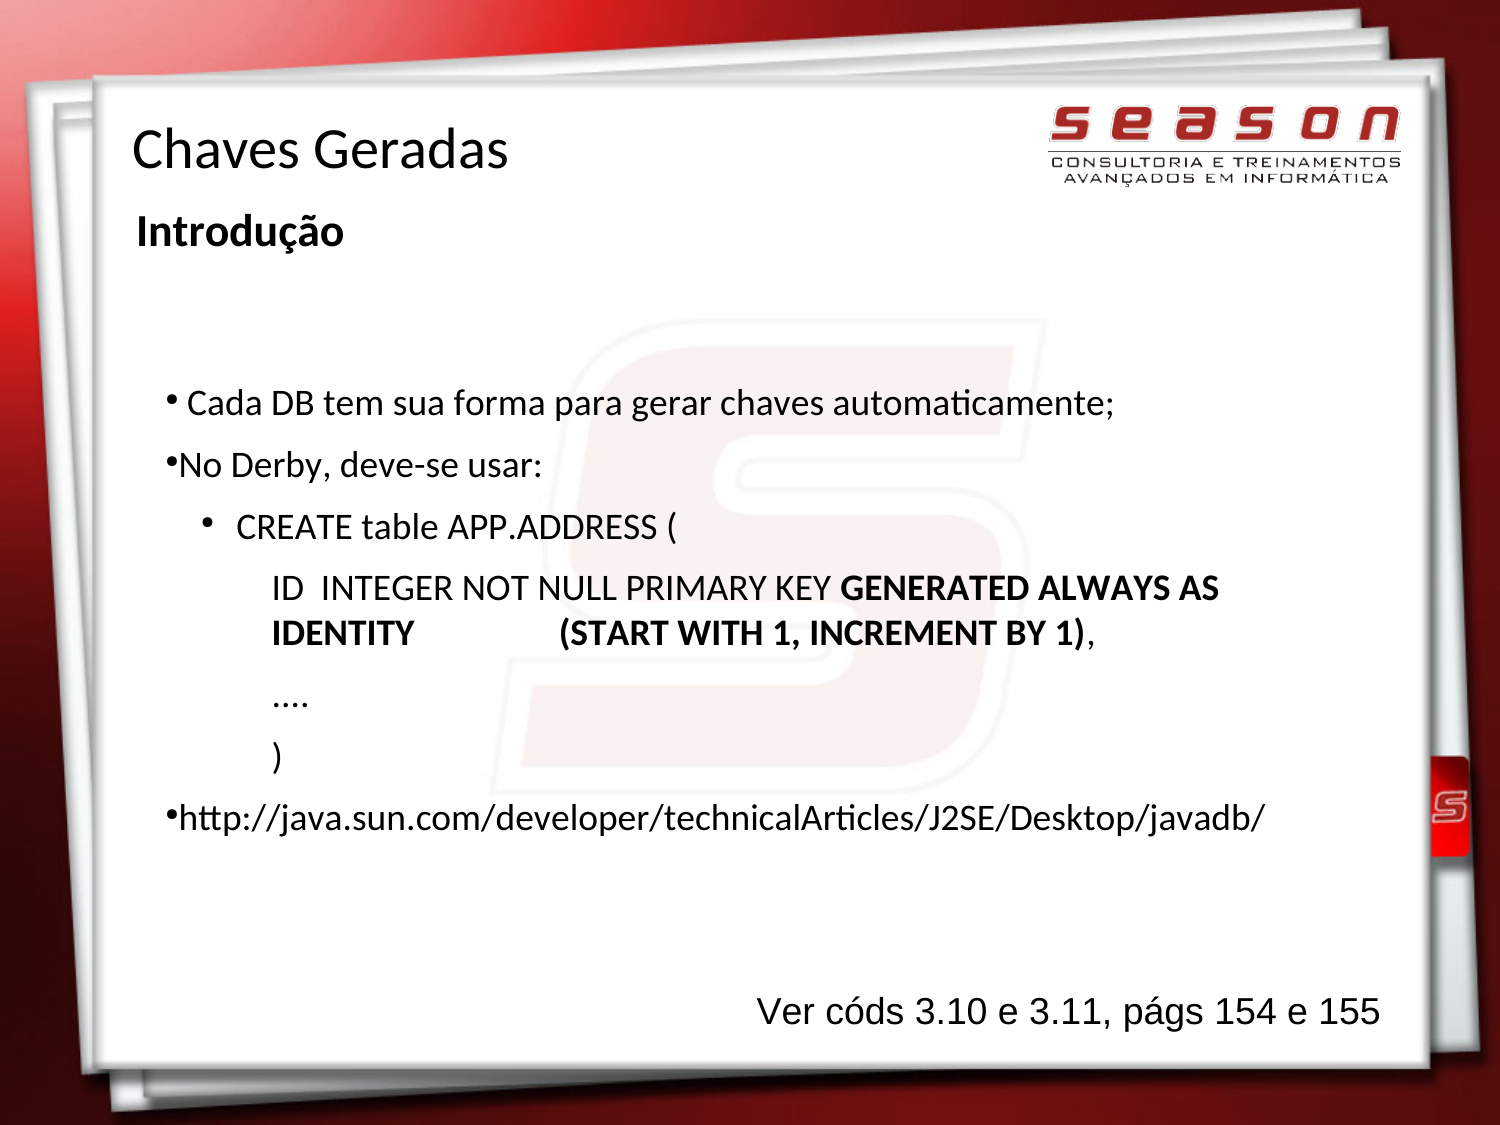

# Chaves Geradas
Introdução
 Cada DB tem sua forma para gerar chaves automaticamente;
No Derby, deve-se usar:
CREATE table APP.ADDRESS (
ID INTEGER NOT NULL PRIMARY KEY GENERATED ALWAYS AS IDENTITY (START WITH 1, INCREMENT BY 1),
....
)
http://java.sun.com/developer/technicalArticles/J2SE/Desktop/javadb/
Ver códs 3.10 e 3.11, págs 154 e 155